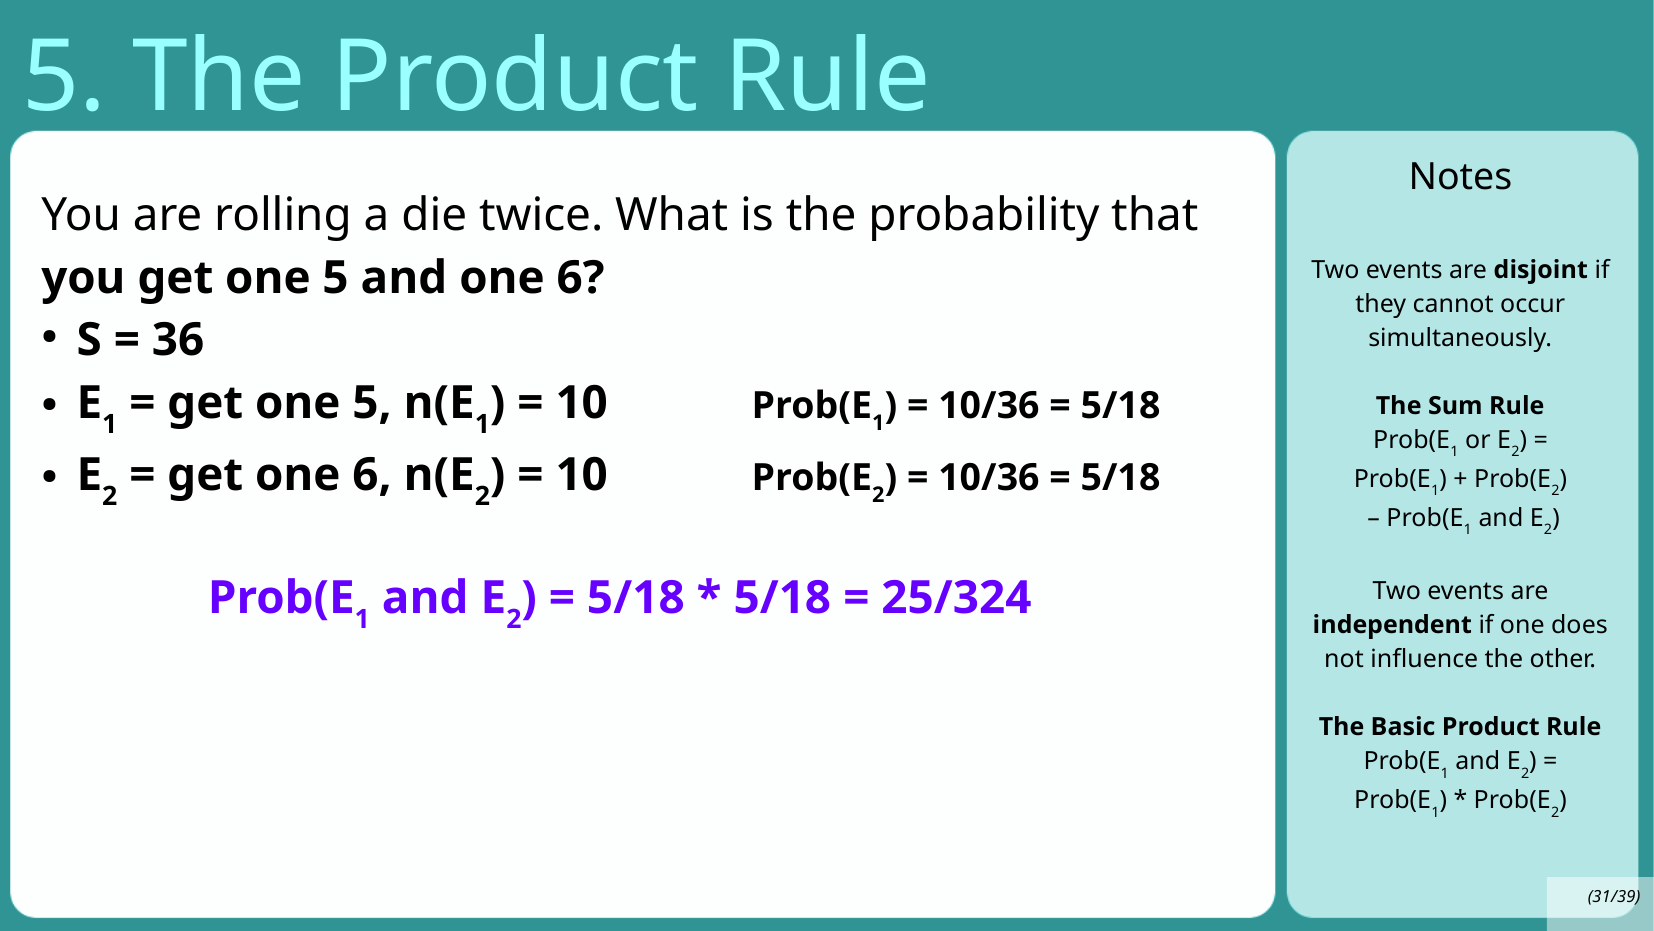

# 5. The Product Rule
Notes
Two events are disjoint if they cannot occur simultaneously.
The Sum Rule
Prob(E1 or E2) =
Prob(E1) + Prob(E2)
 – Prob(E1 and E2)
Two events are independent if one does not influence the other.
The Basic Product Rule
Prob(E1 and E2) =
Prob(E1) * Prob(E2)
You are rolling a die twice. What is the probability that you get one 5 and one 6?
S = 36
E1 = get one 5, n(E1) = 10		Prob(E1) = 10/36 = 5/18
E2 = get one 6, n(E2) = 10		Prob(E2) = 10/36 = 5/18
Prob(E1 and E2) = 5/18 * 5/18 = 25/324